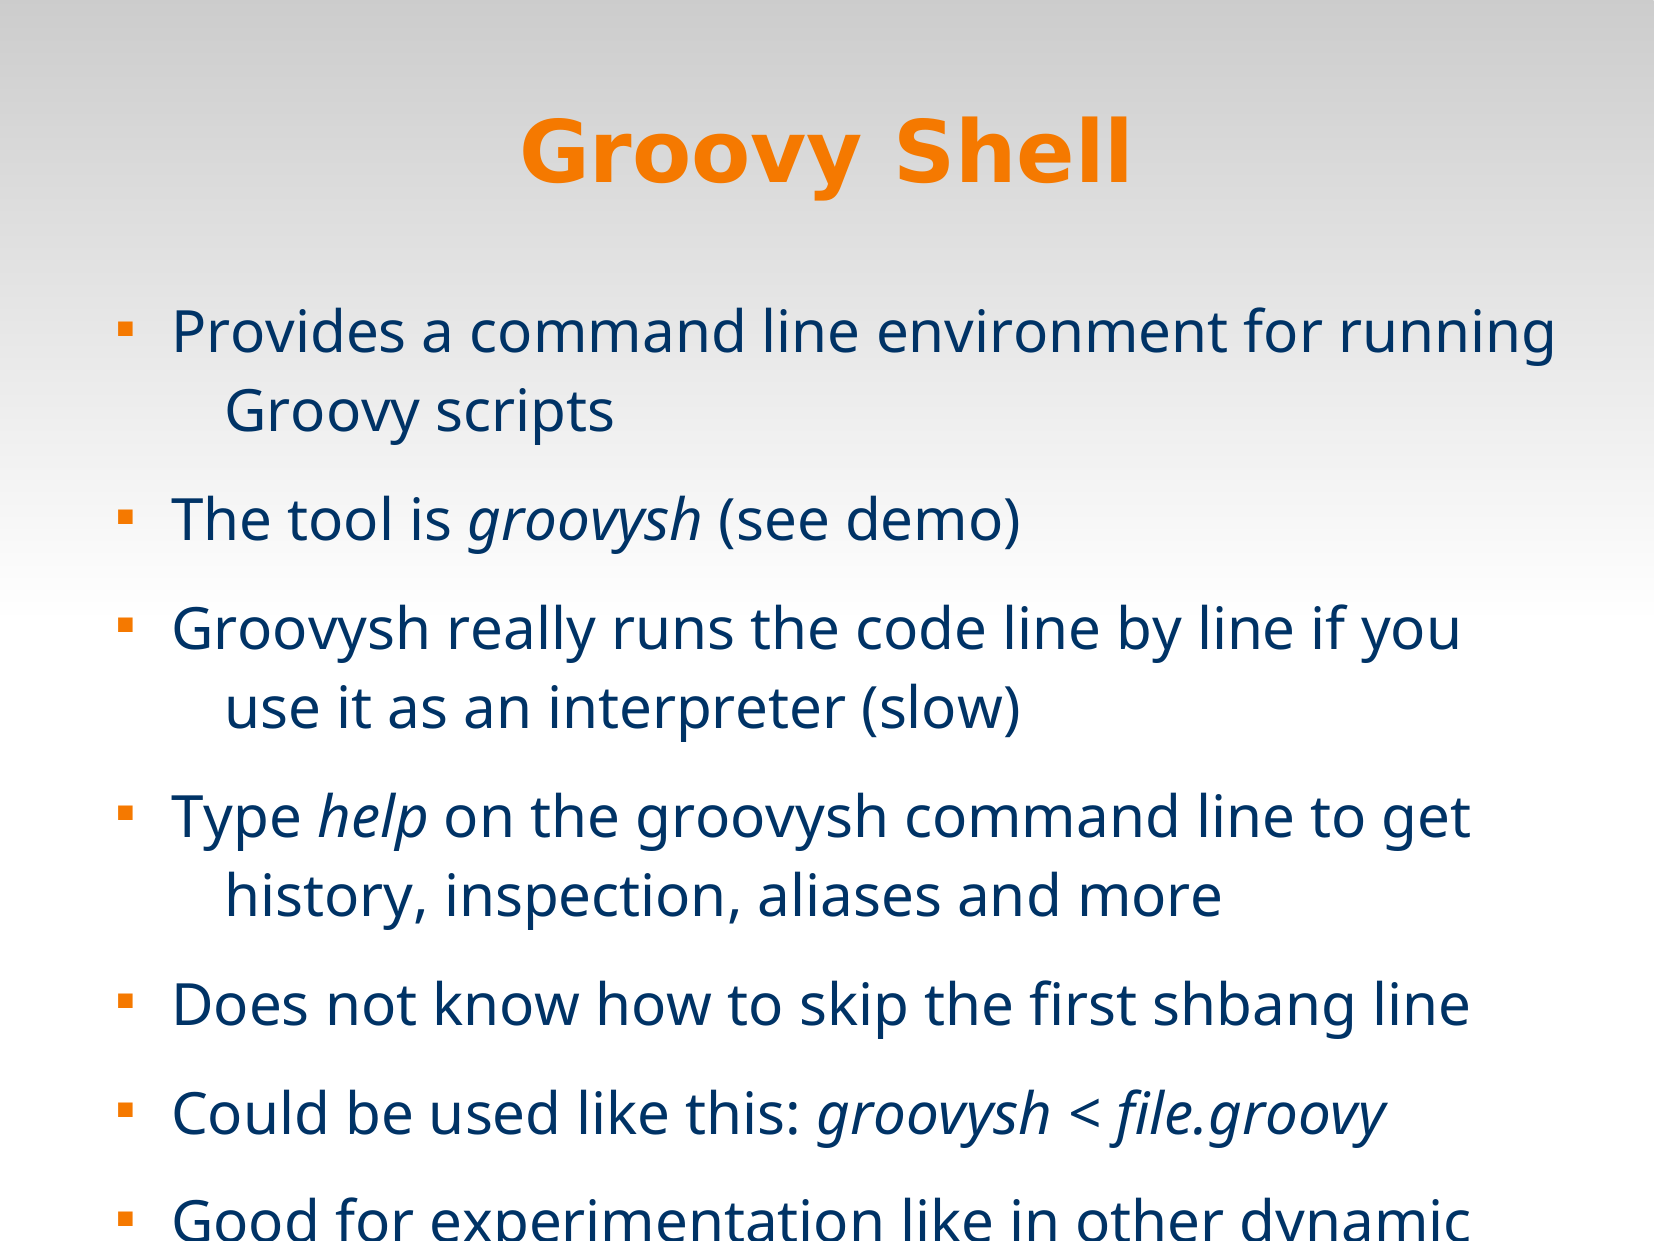

# Groovy Shell
Provides a command line environment for running Groovy scripts
The tool is groovysh (see demo)
Groovysh really runs the code line by line if you use it as an interpreter (slow)
Type help on the groovysh command line to get history, inspection, aliases and more
Does not know how to skip the first shbang line
Could be used like this: groovysh < file.groovy
Good for experimentation like in other dynamic languages